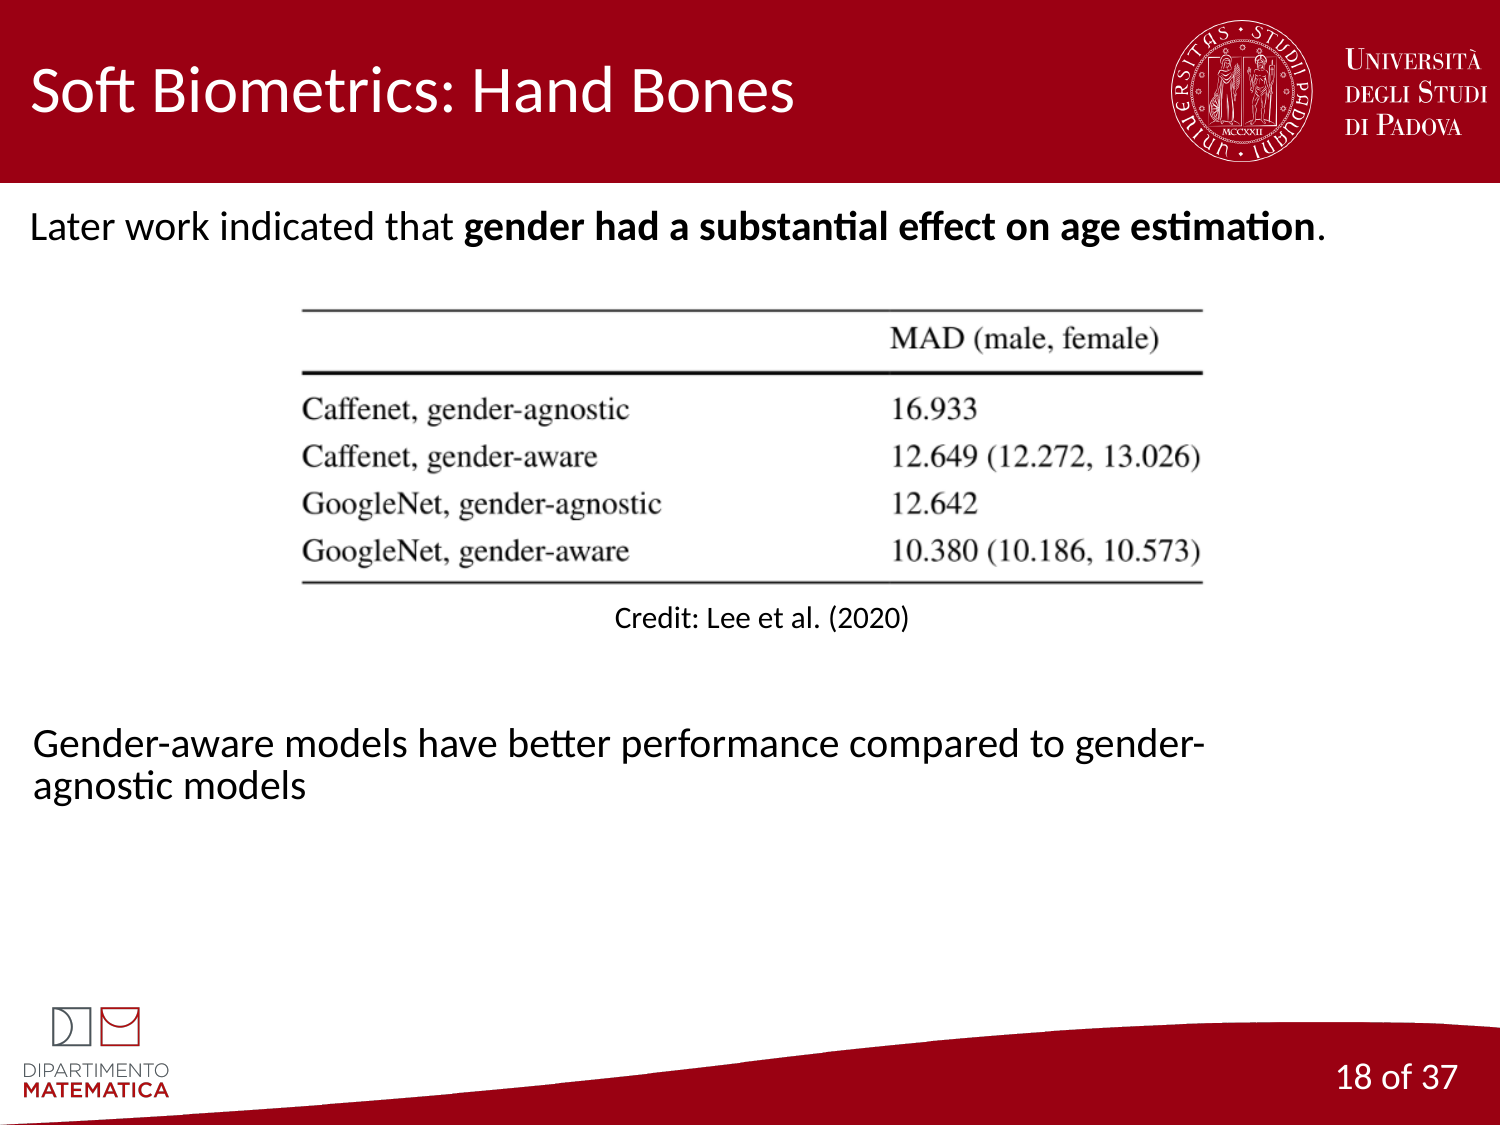

# Soft Biometrics: Hand Bones
Later work indicated that gender had a substantial effect on age estimation.
Credit: Lee et al. (2020)
Gender-aware models have better performance compared to gender-
agnostic models
18 of 37